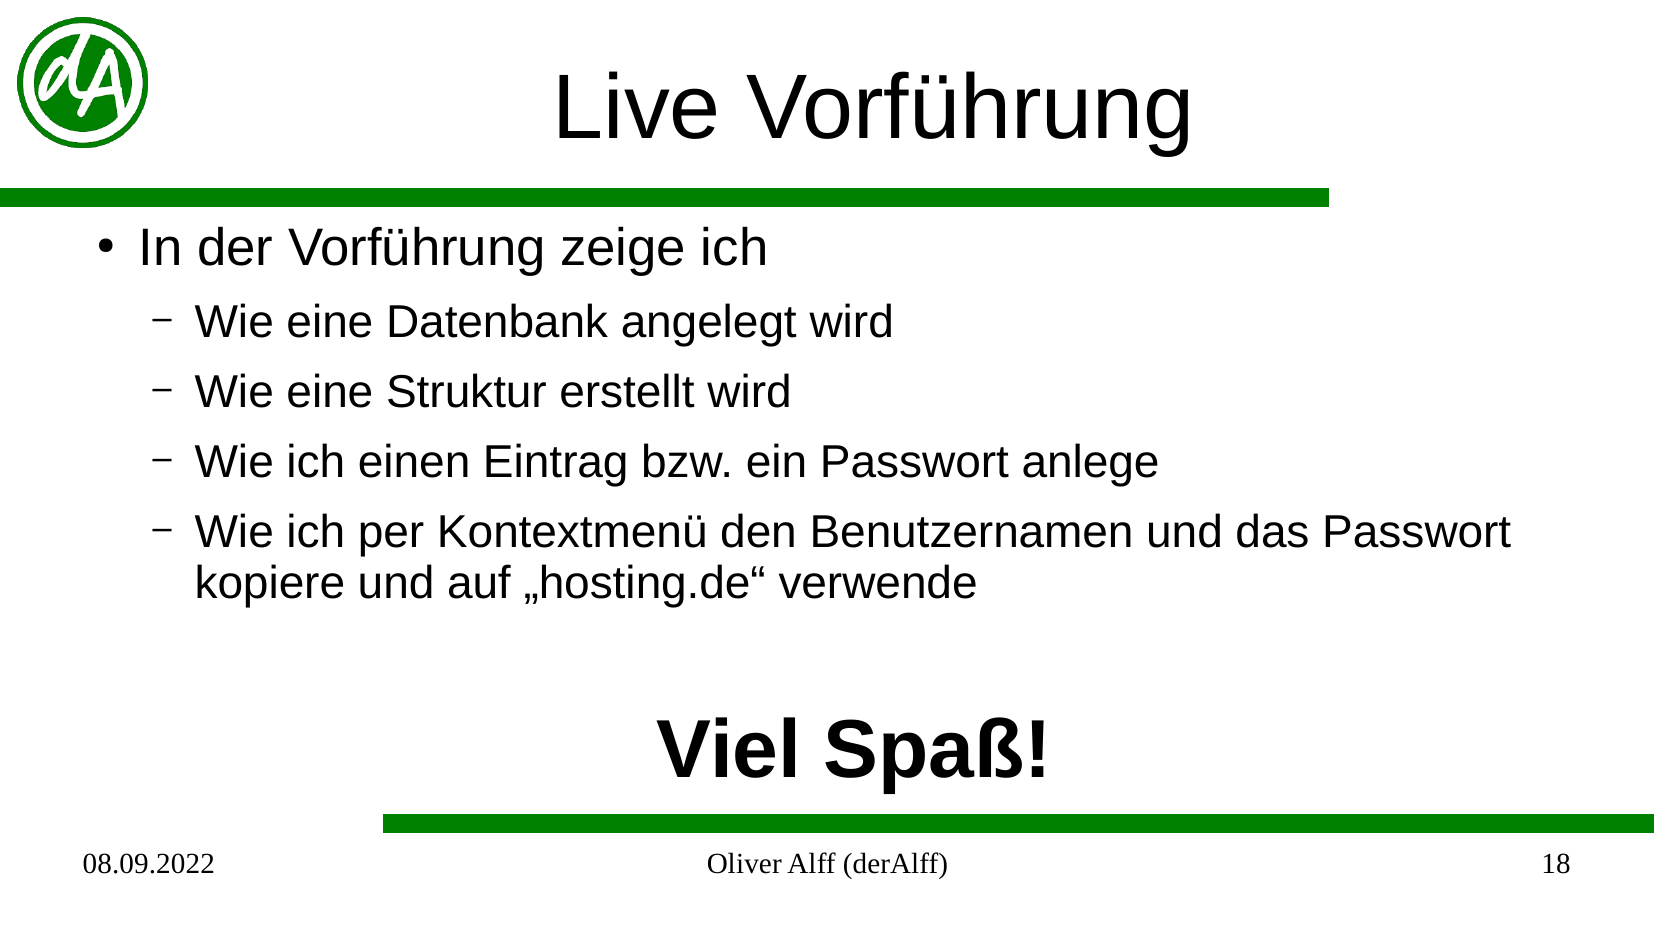

# Live Vorführung
In der Vorführung zeige ich
Wie eine Datenbank angelegt wird
Wie eine Struktur erstellt wird
Wie ich einen Eintrag bzw. ein Passwort anlege
Wie ich per Kontextmenü den Benutzernamen und das Passwort kopiere und auf „hosting.de“ verwende
Viel Spaß!
08.09.2022
Oliver Alff (derAlff)
18